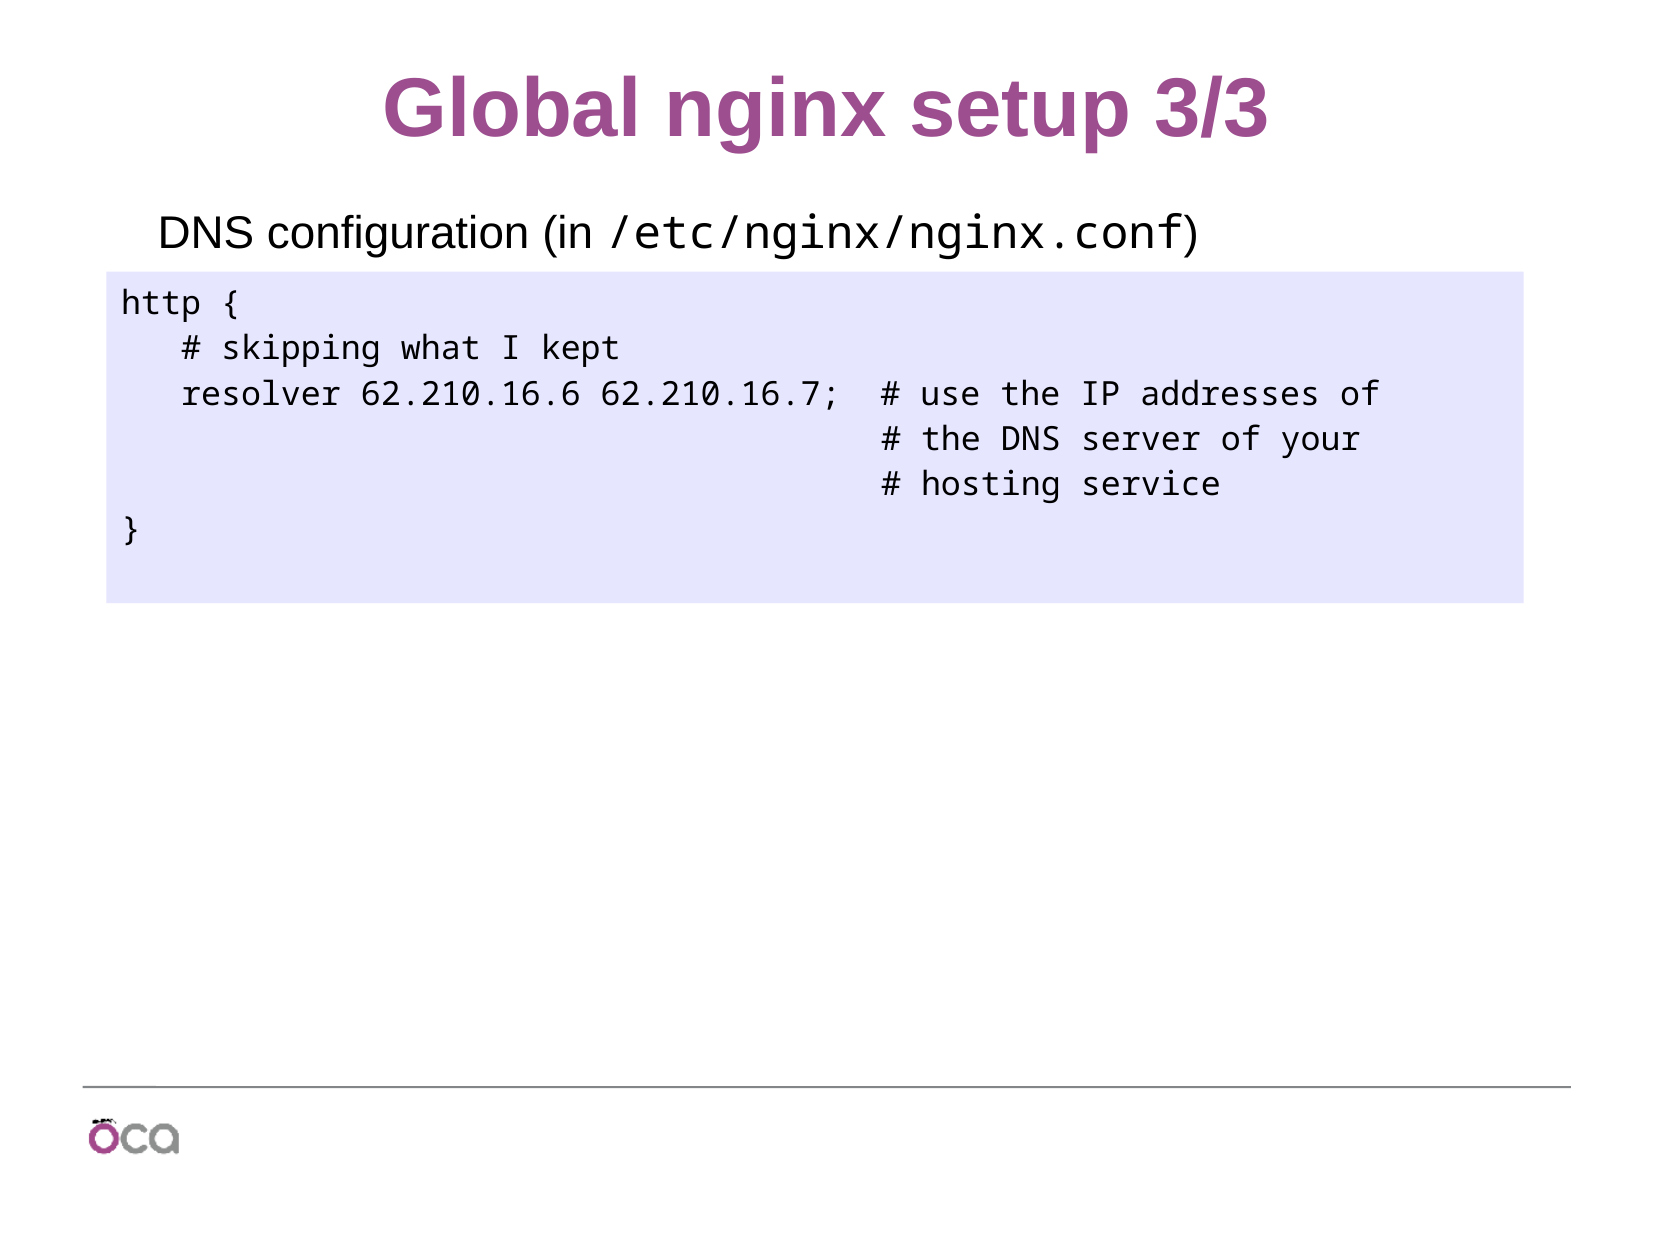

# Global nginx setup 3/3
DNS configuration (in /etc/nginx/nginx.conf)
http {
 # skipping what I kept
 resolver 62.210.16.6 62.210.16.7; # use the IP addresses of
 # the DNS server of your
 # hosting service
}